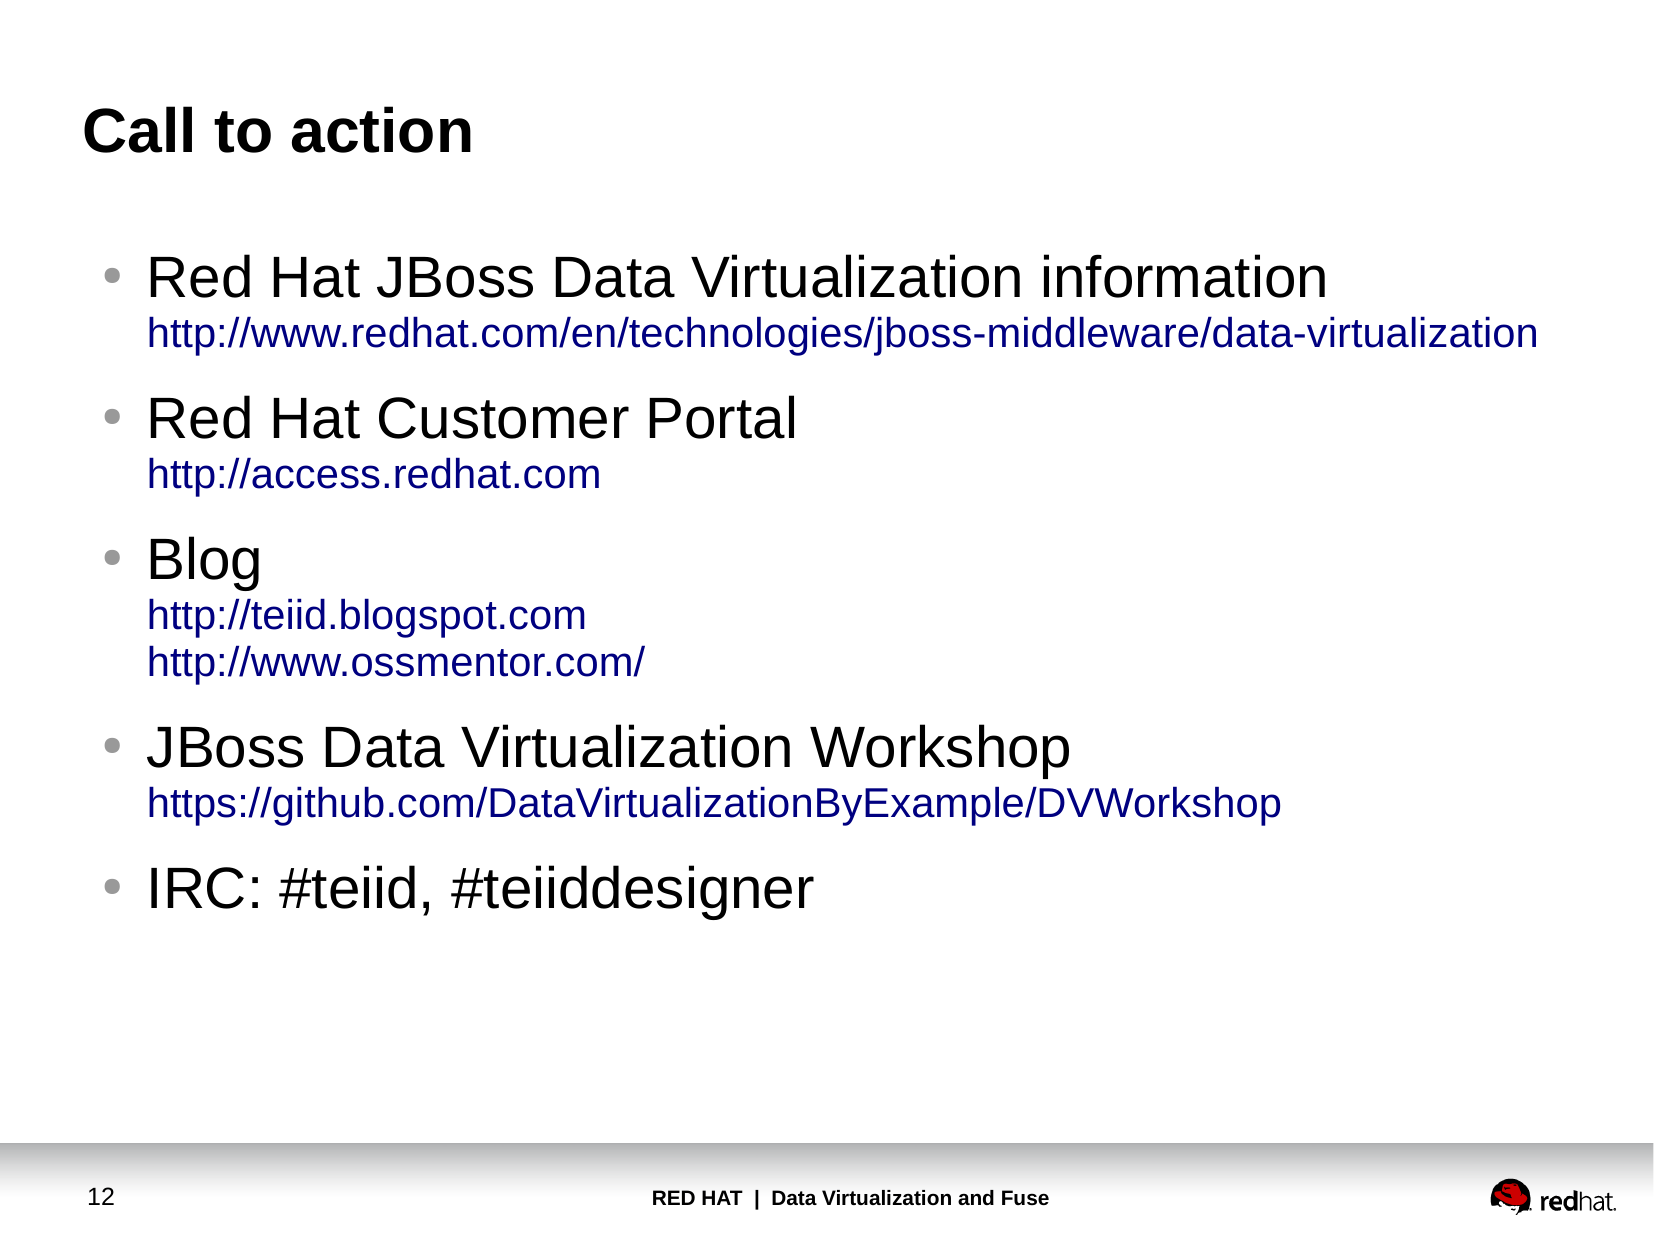

# Call to action
Red Hat JBoss Data Virtualization information
http://www.redhat.com/en/technologies/jboss-middleware/data-virtualization
Red Hat Customer Portal
http://access.redhat.com
Blog
http://teiid.blogspot.com
http://www.ossmentor.com/
JBoss Data Virtualization Workshop
https://github.com/DataVirtualizationByExample/DVWorkshop
IRC: #teiid, #teiiddesigner